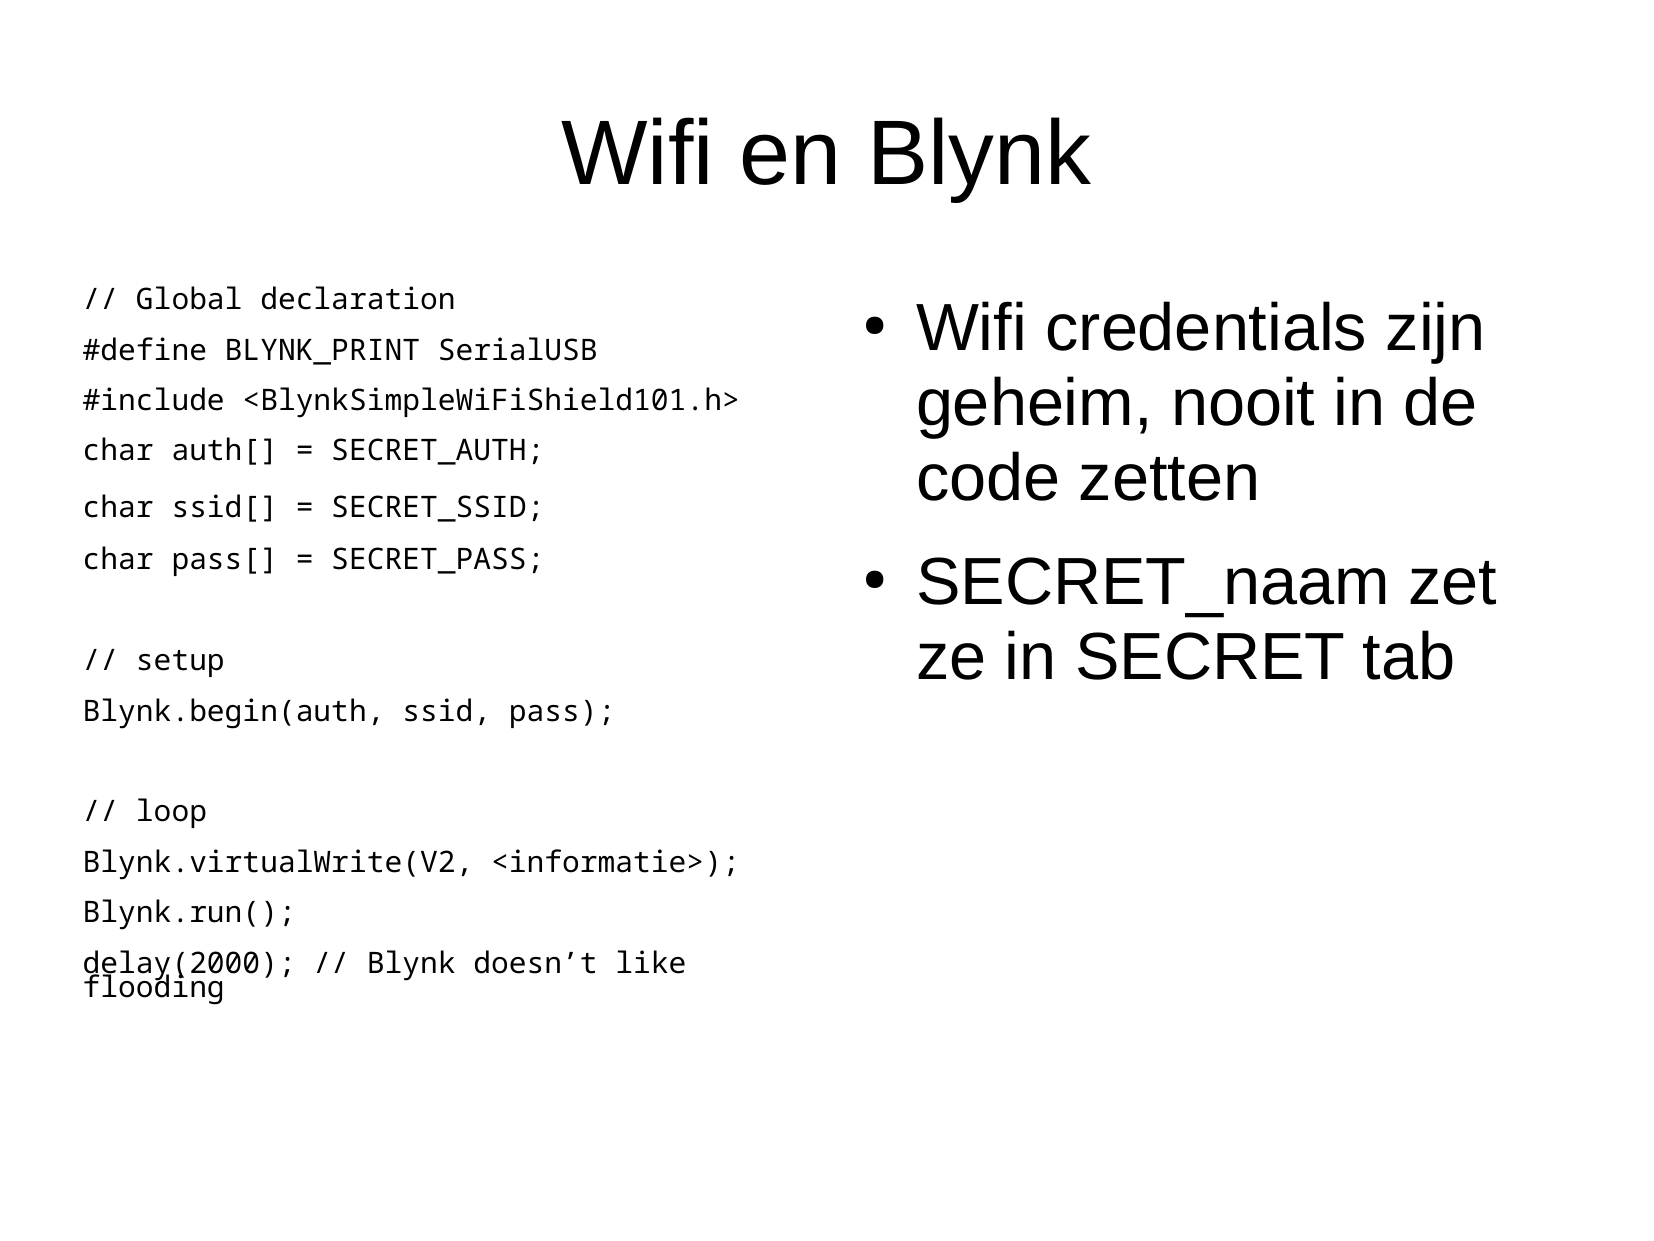

# Wifi en Blynk
// Global declaration
#define BLYNK_PRINT SerialUSB
#include <BlynkSimpleWiFiShield101.h>
char auth[] = SECRET_AUTH;
char ssid[] = SECRET_SSID;
char pass[] = SECRET_PASS;
// setup
Blynk.begin(auth, ssid, pass);
// loop
Blynk.virtualWrite(V2, <informatie>);
Blynk.run();
delay(2000); // Blynk doesn’t like flooding
Wifi credentials zijn geheim, nooit in de code zetten
SECRET_naam zet ze in SECRET tab